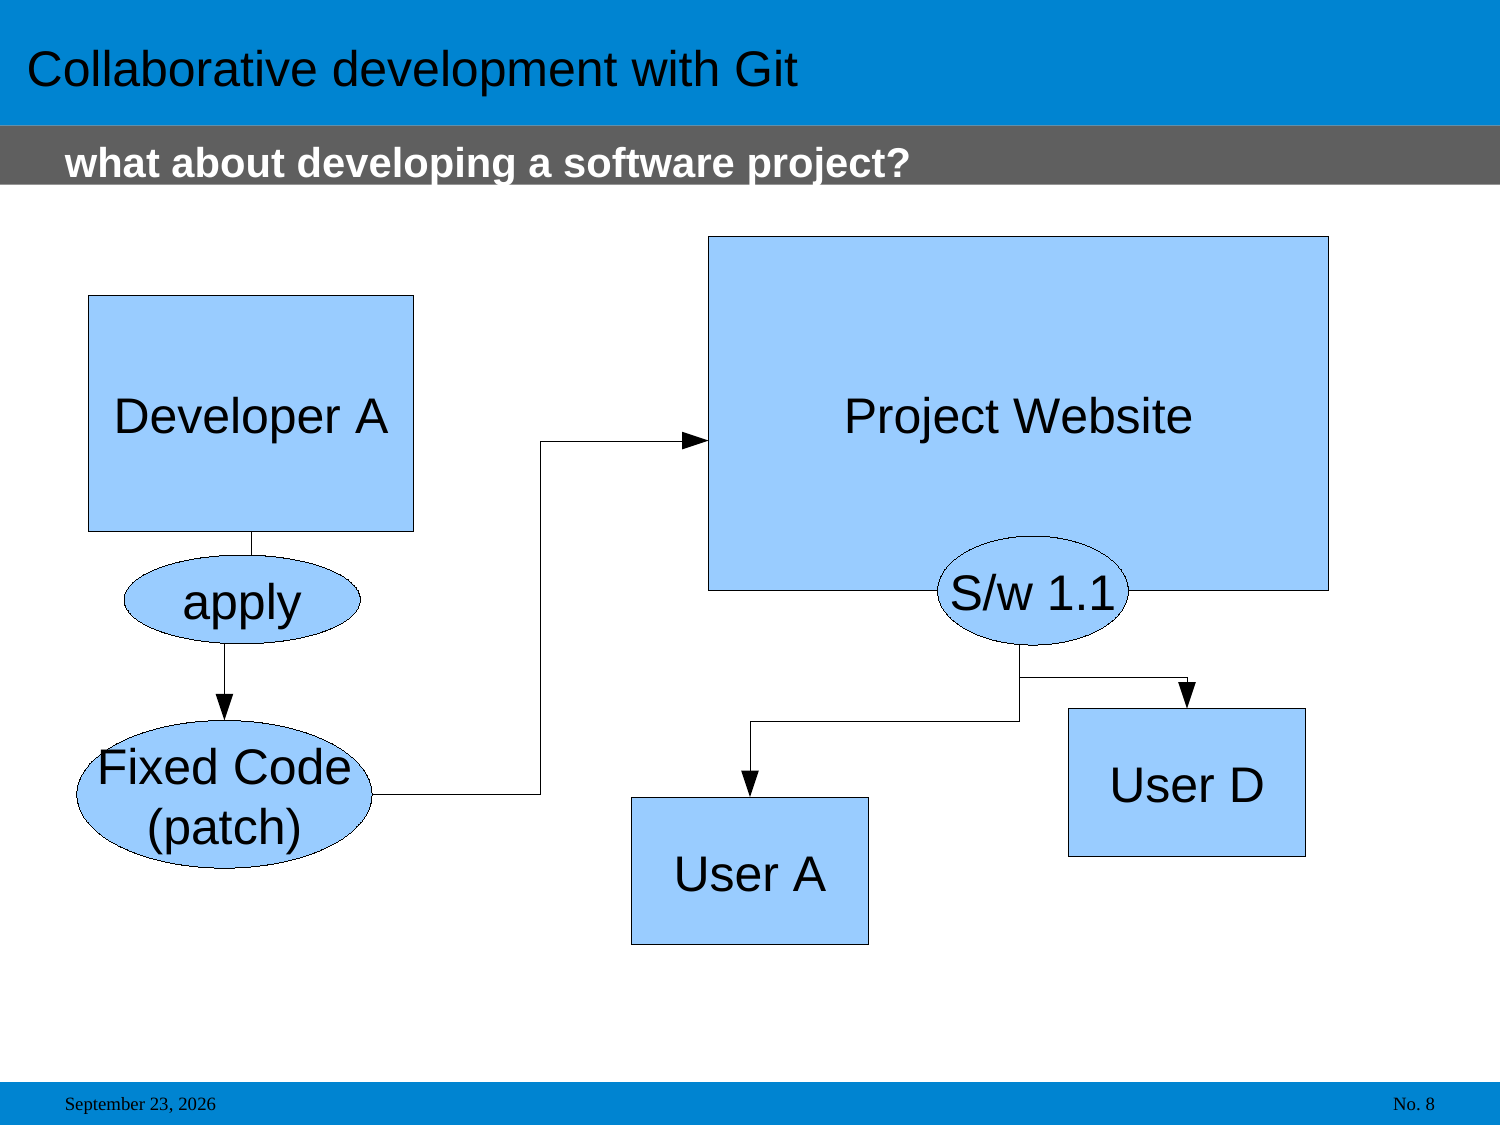

# what about developing a software project?
Project Website
S/w 1.1
Developer A
apply
User D
Fixed Code
(patch)
User A
8